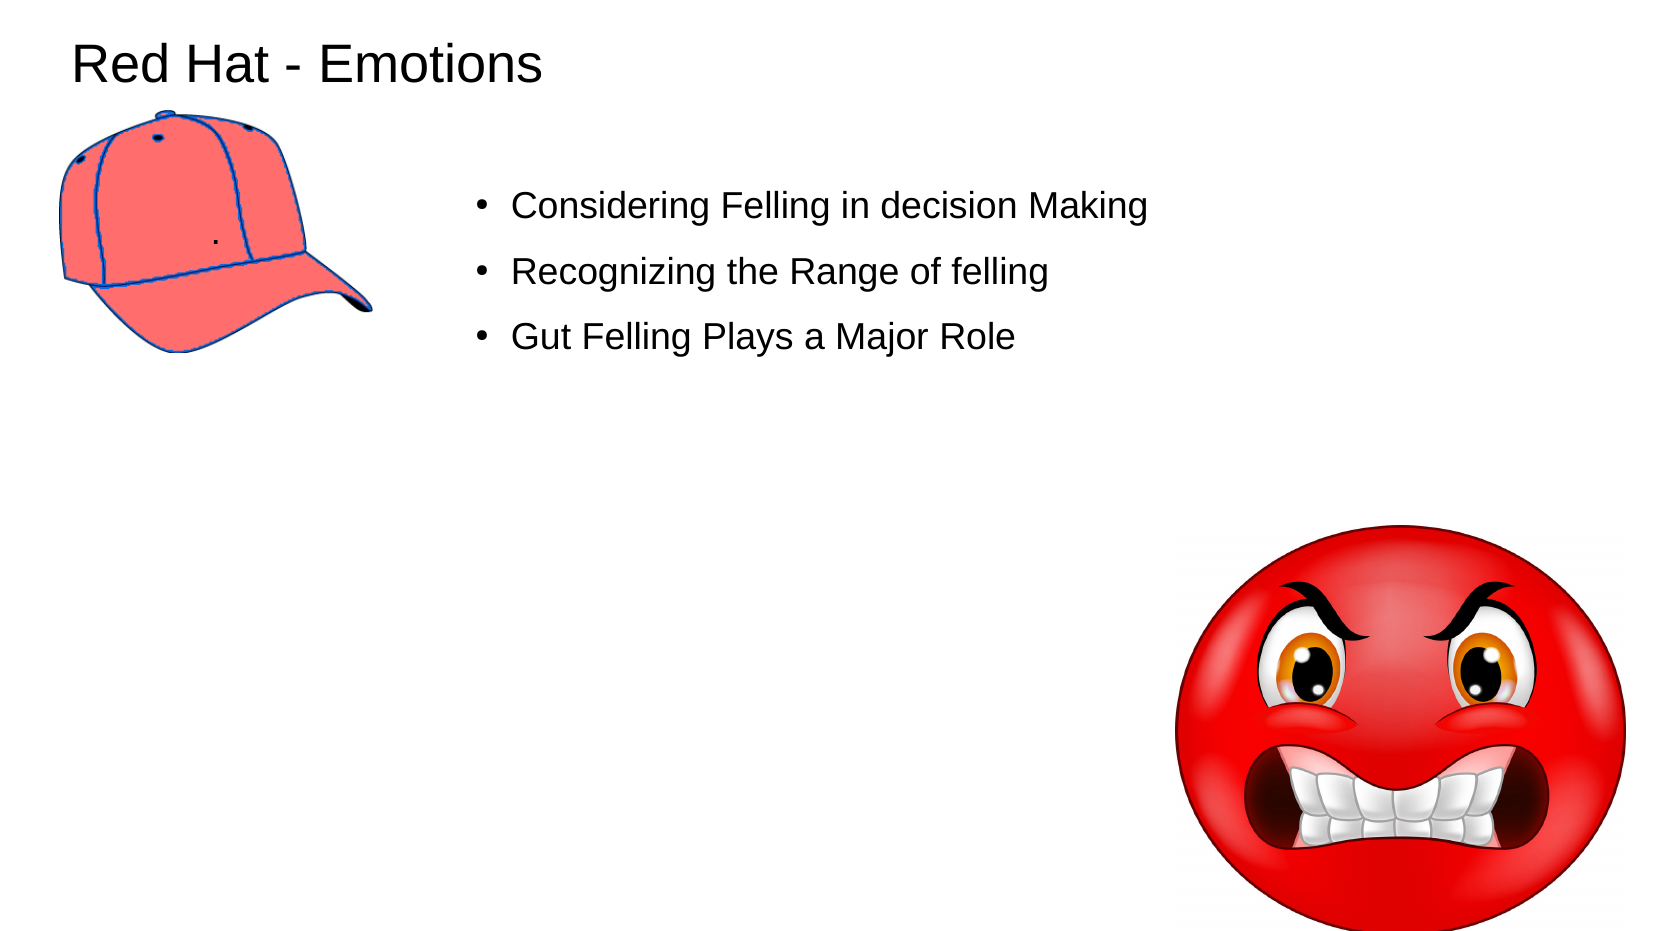

# Red Hat - Emotions
.
Considering Felling in decision Making
Recognizing the Range of felling
Gut Felling Plays a Major Role